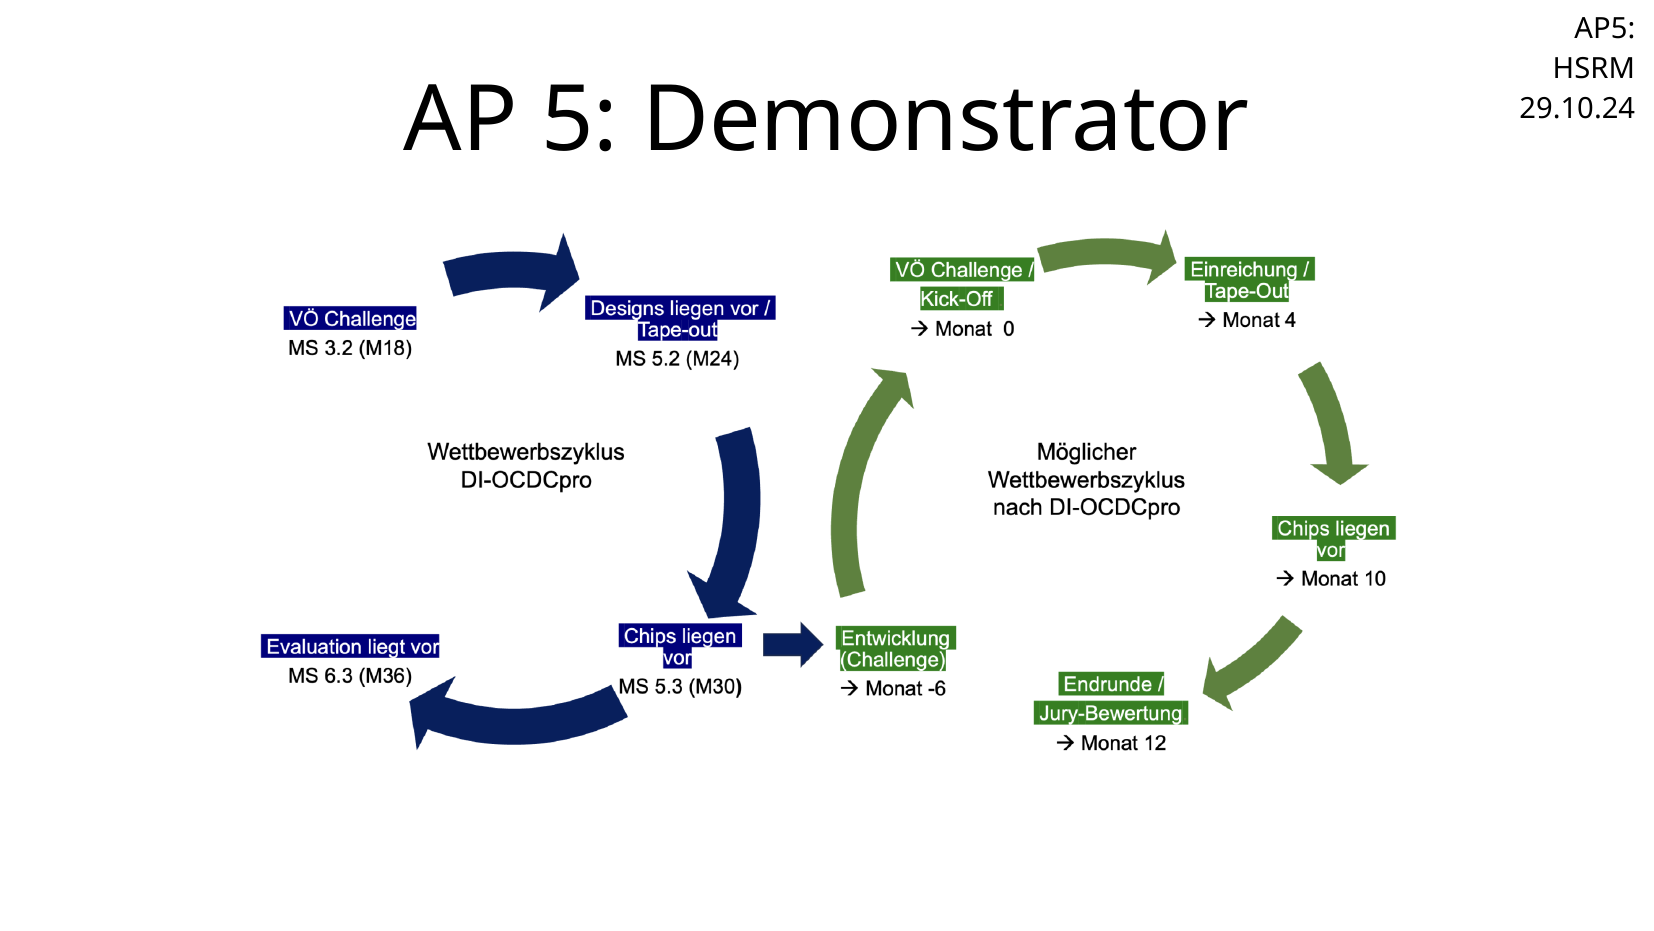

AP5:
HSRM
29.10.24
# AP 5: Demonstrator